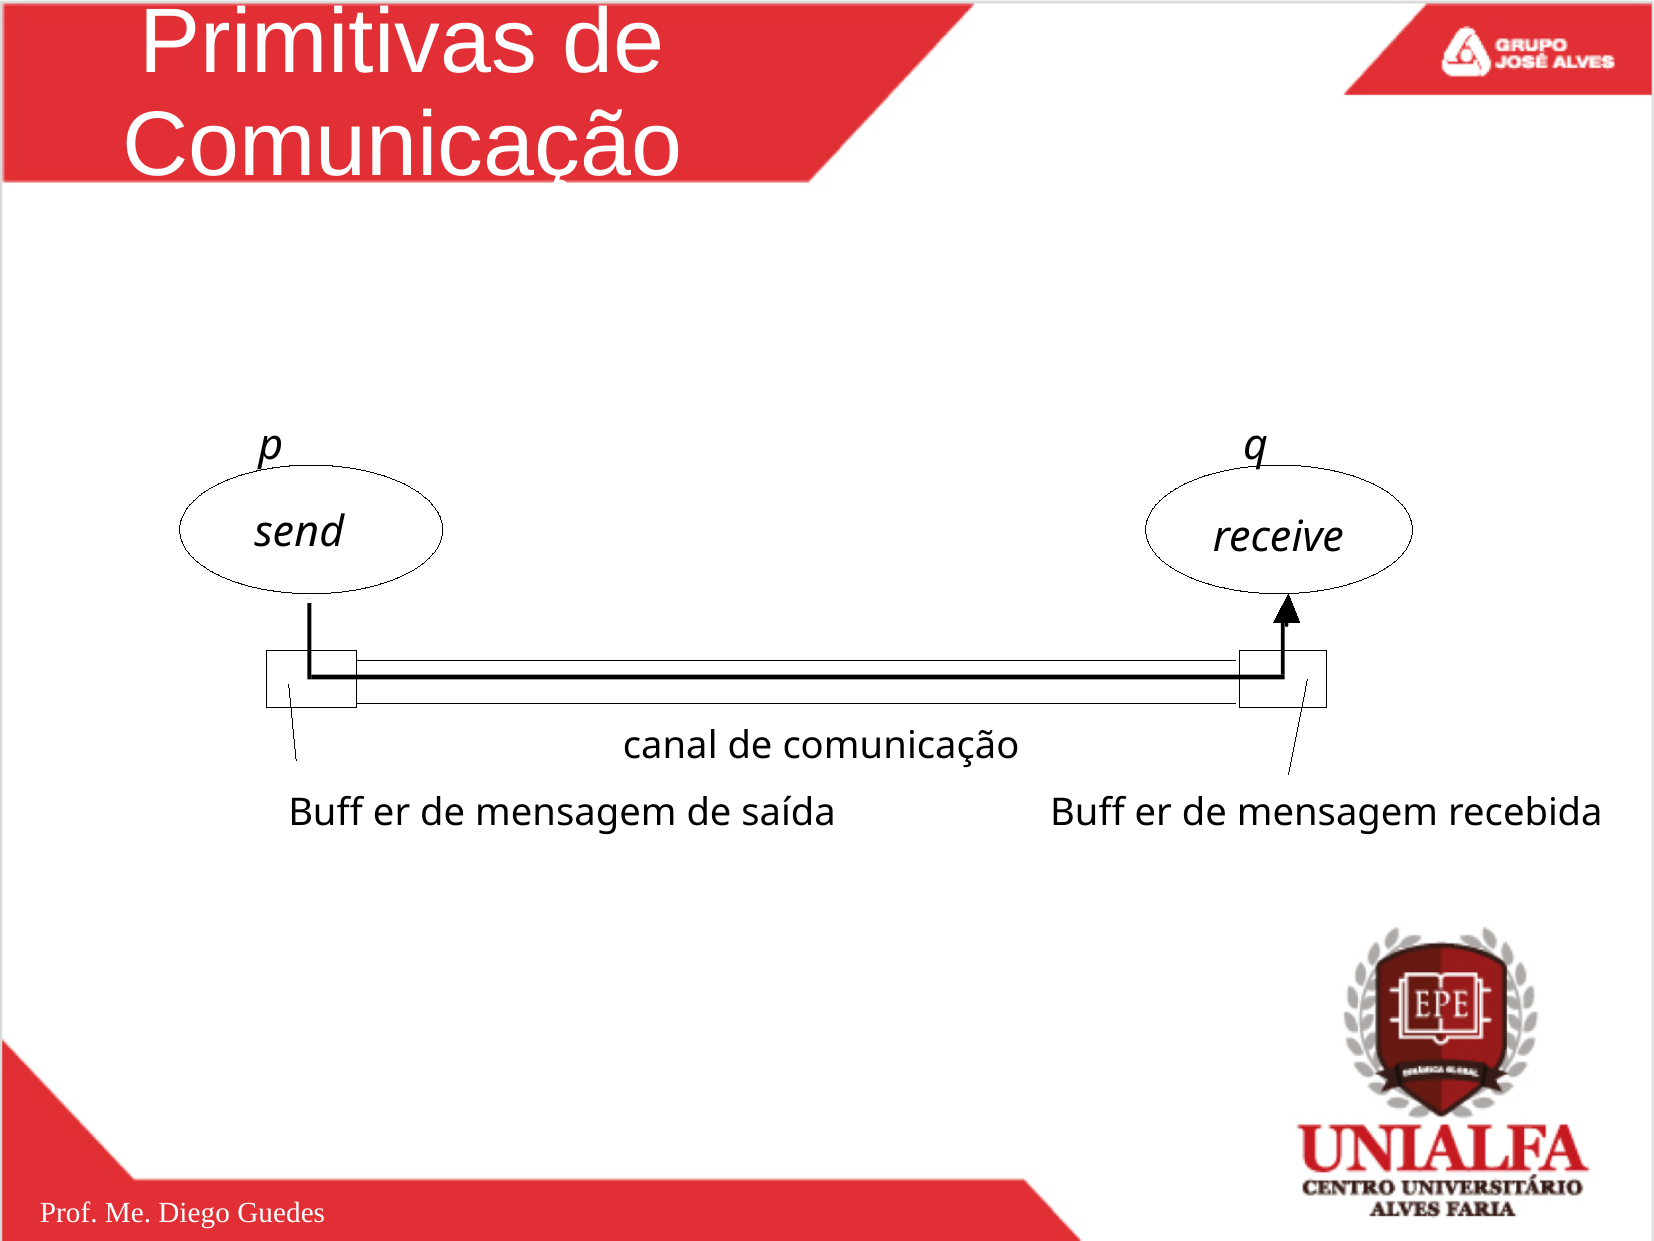

# Primitivas de Comunicação
p
q
send
receive
canal de comunicação
Buff er de mensagem de saída
Buff er de mensagem recebida